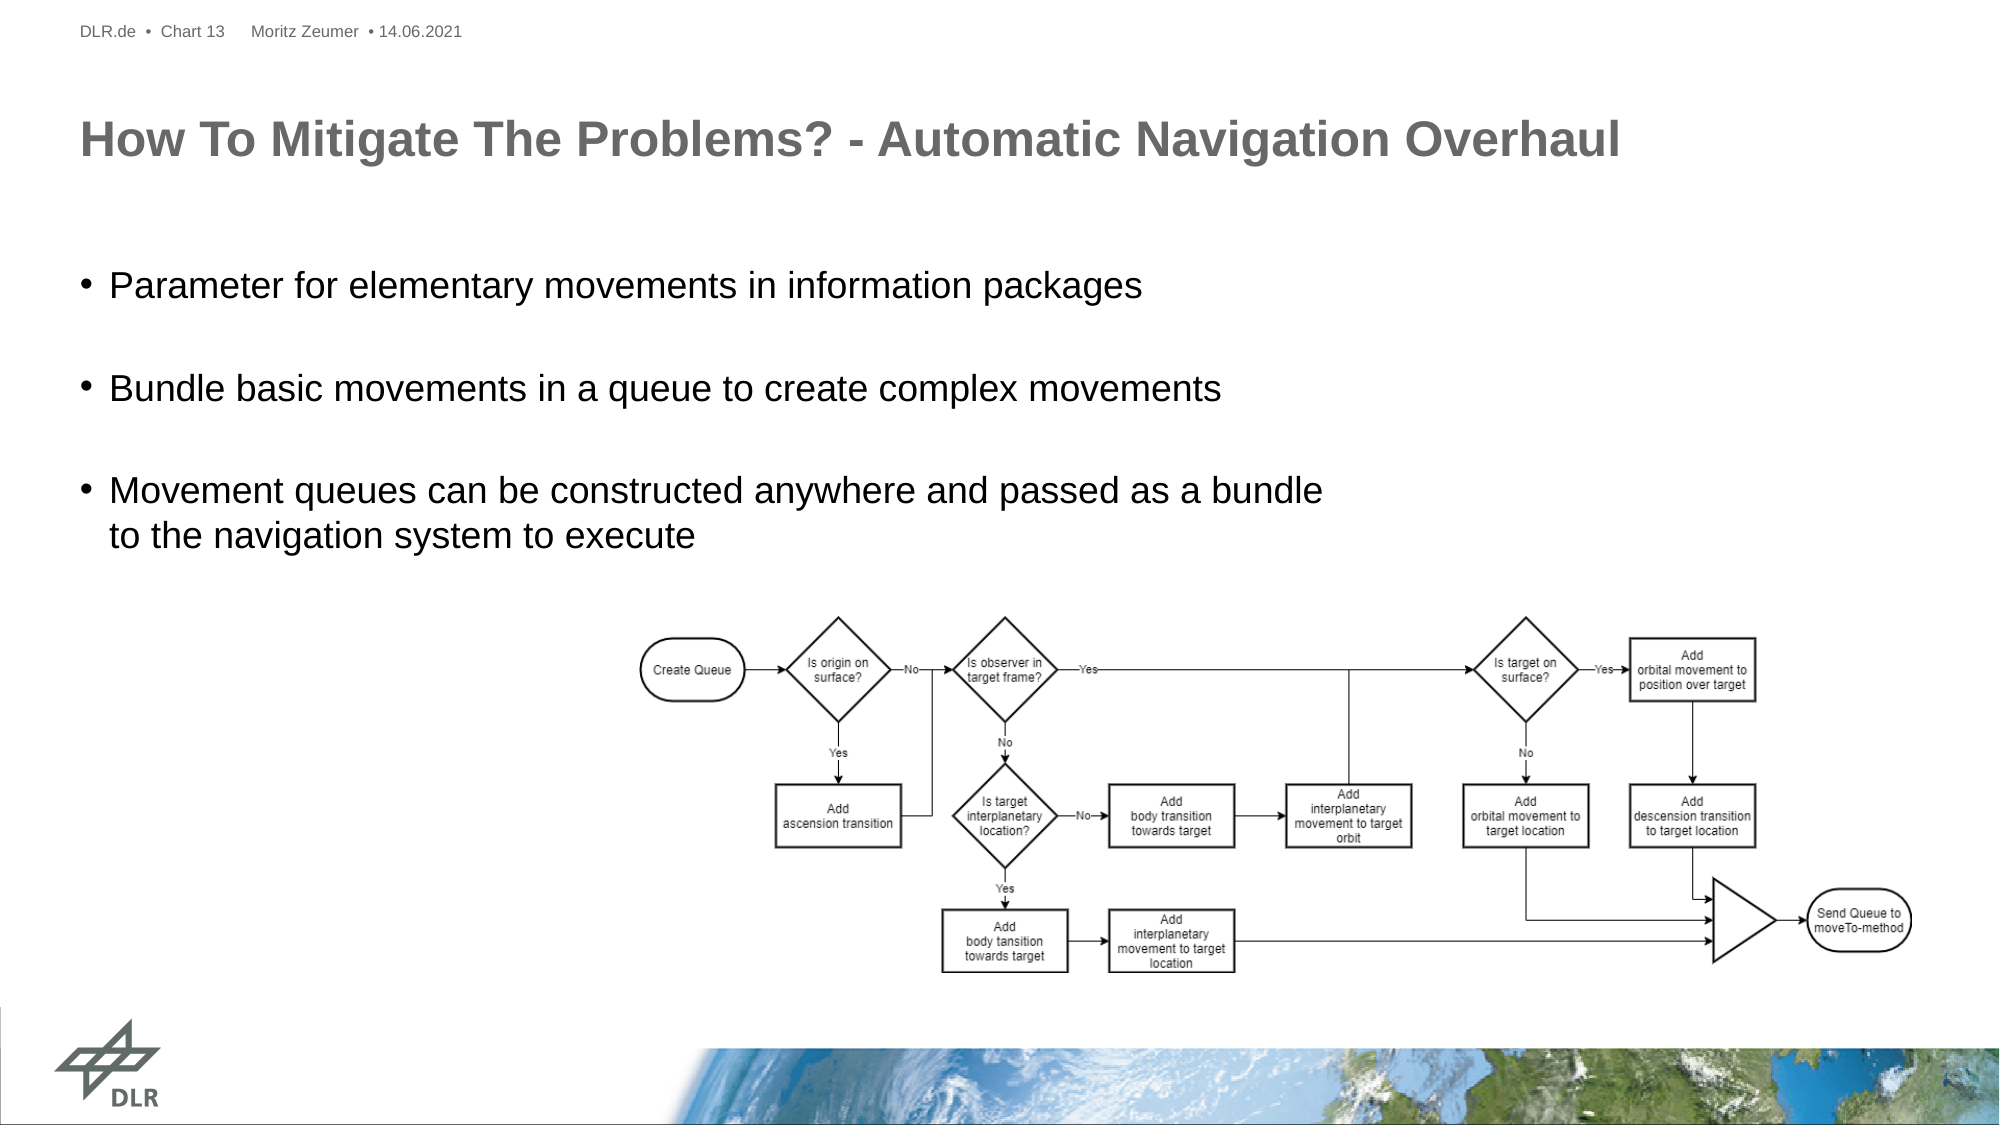

DLR.de • Chart
Moritz Zeumer  • 14.06.2021
How To Mitigate The Problems? - Automatic Navigation Overhaul
Parameter for elementary movements in information packages
Bundle basic movements in a queue to create complex movements
Movement queues can be constructed anywhere and passed as a bundle to the navigation system to execute